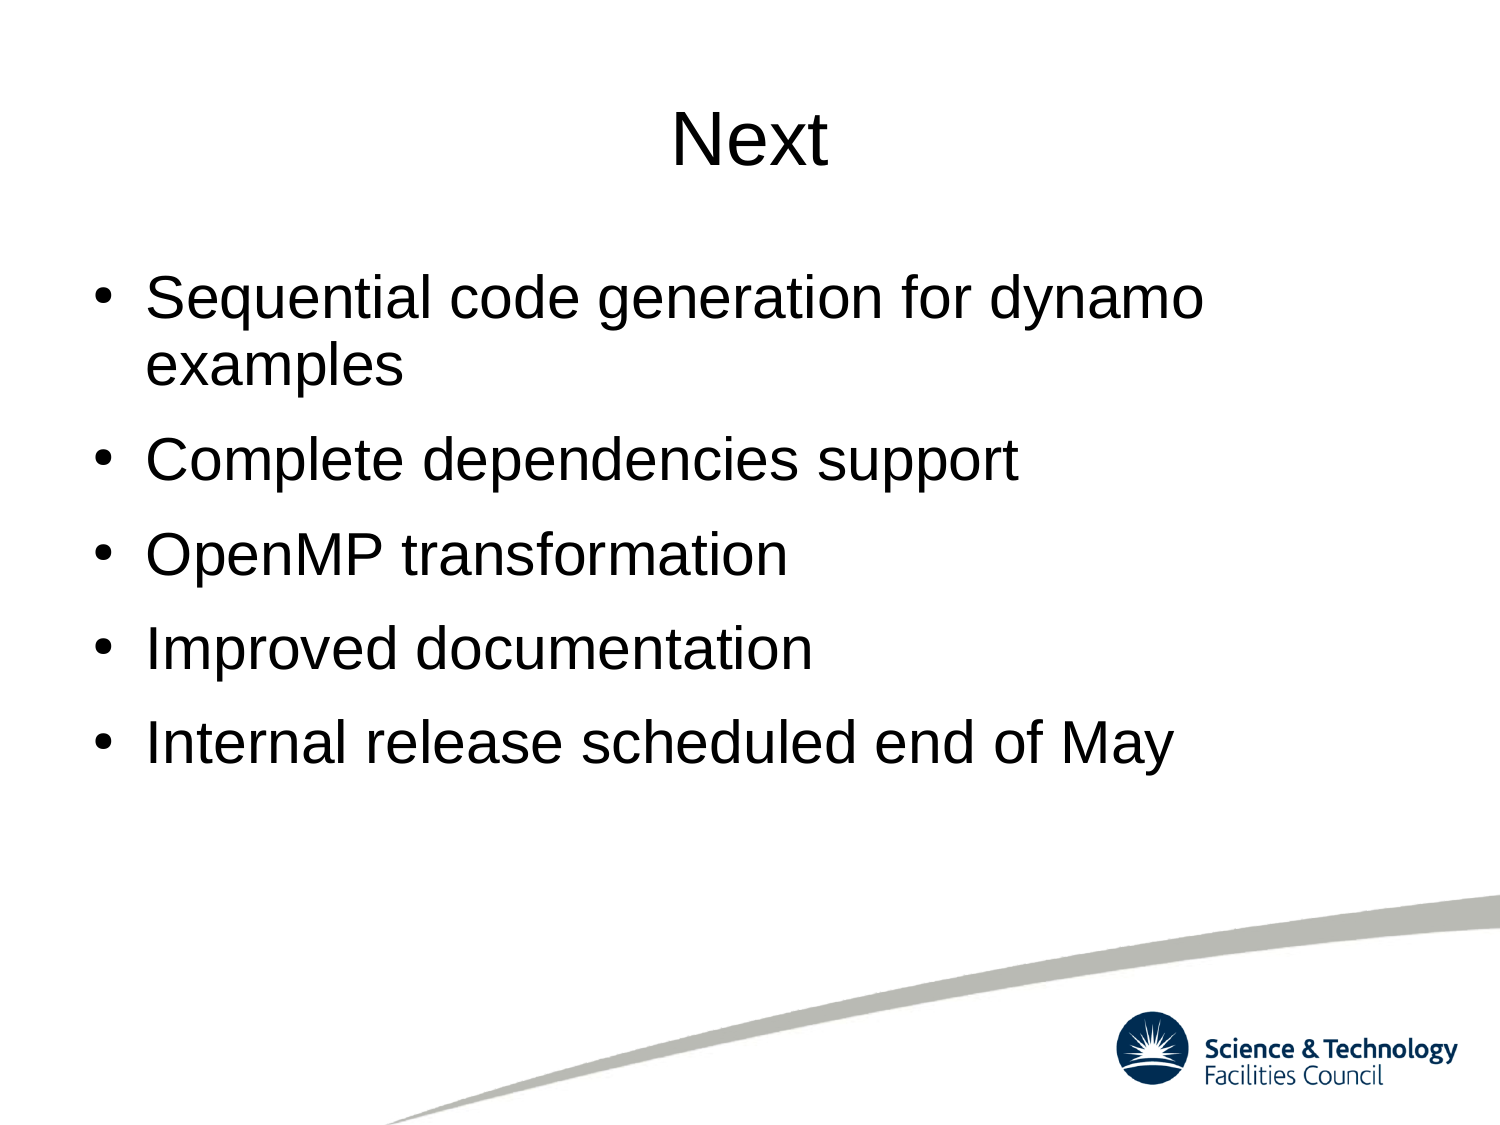

# Next
Sequential code generation for dynamo examples
Complete dependencies support
OpenMP transformation
Improved documentation
Internal release scheduled end of May